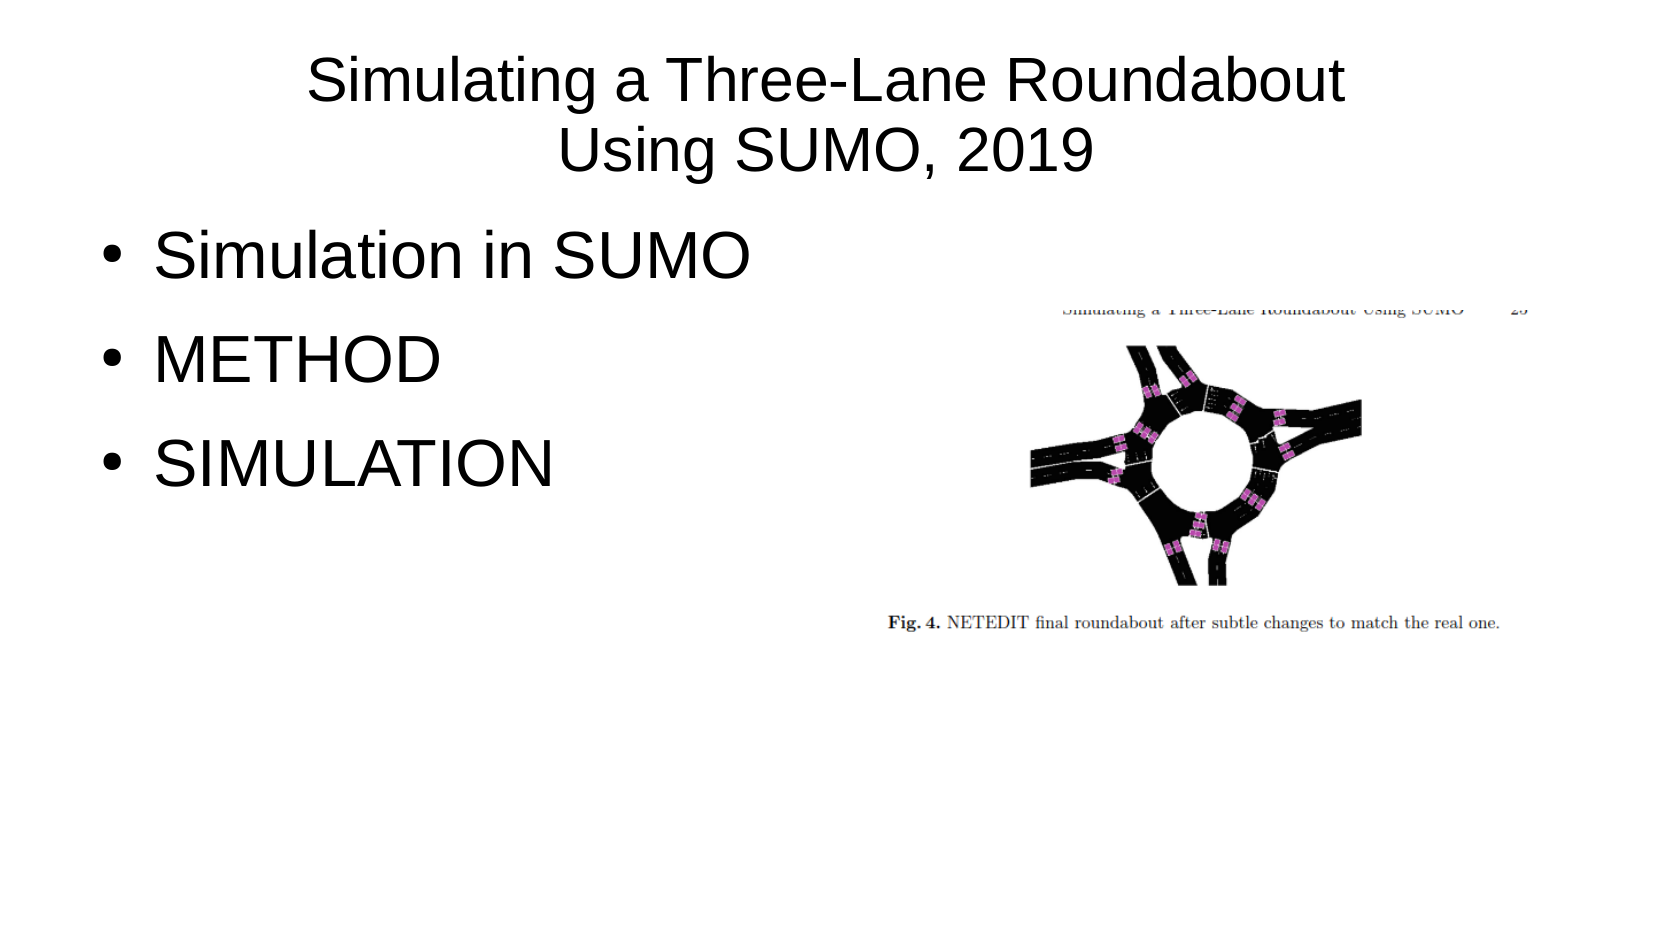

# Simulating a Three-Lane Roundabout Using SUMO, 2019
Simulation in SUMO
METHOD
SIMULATION